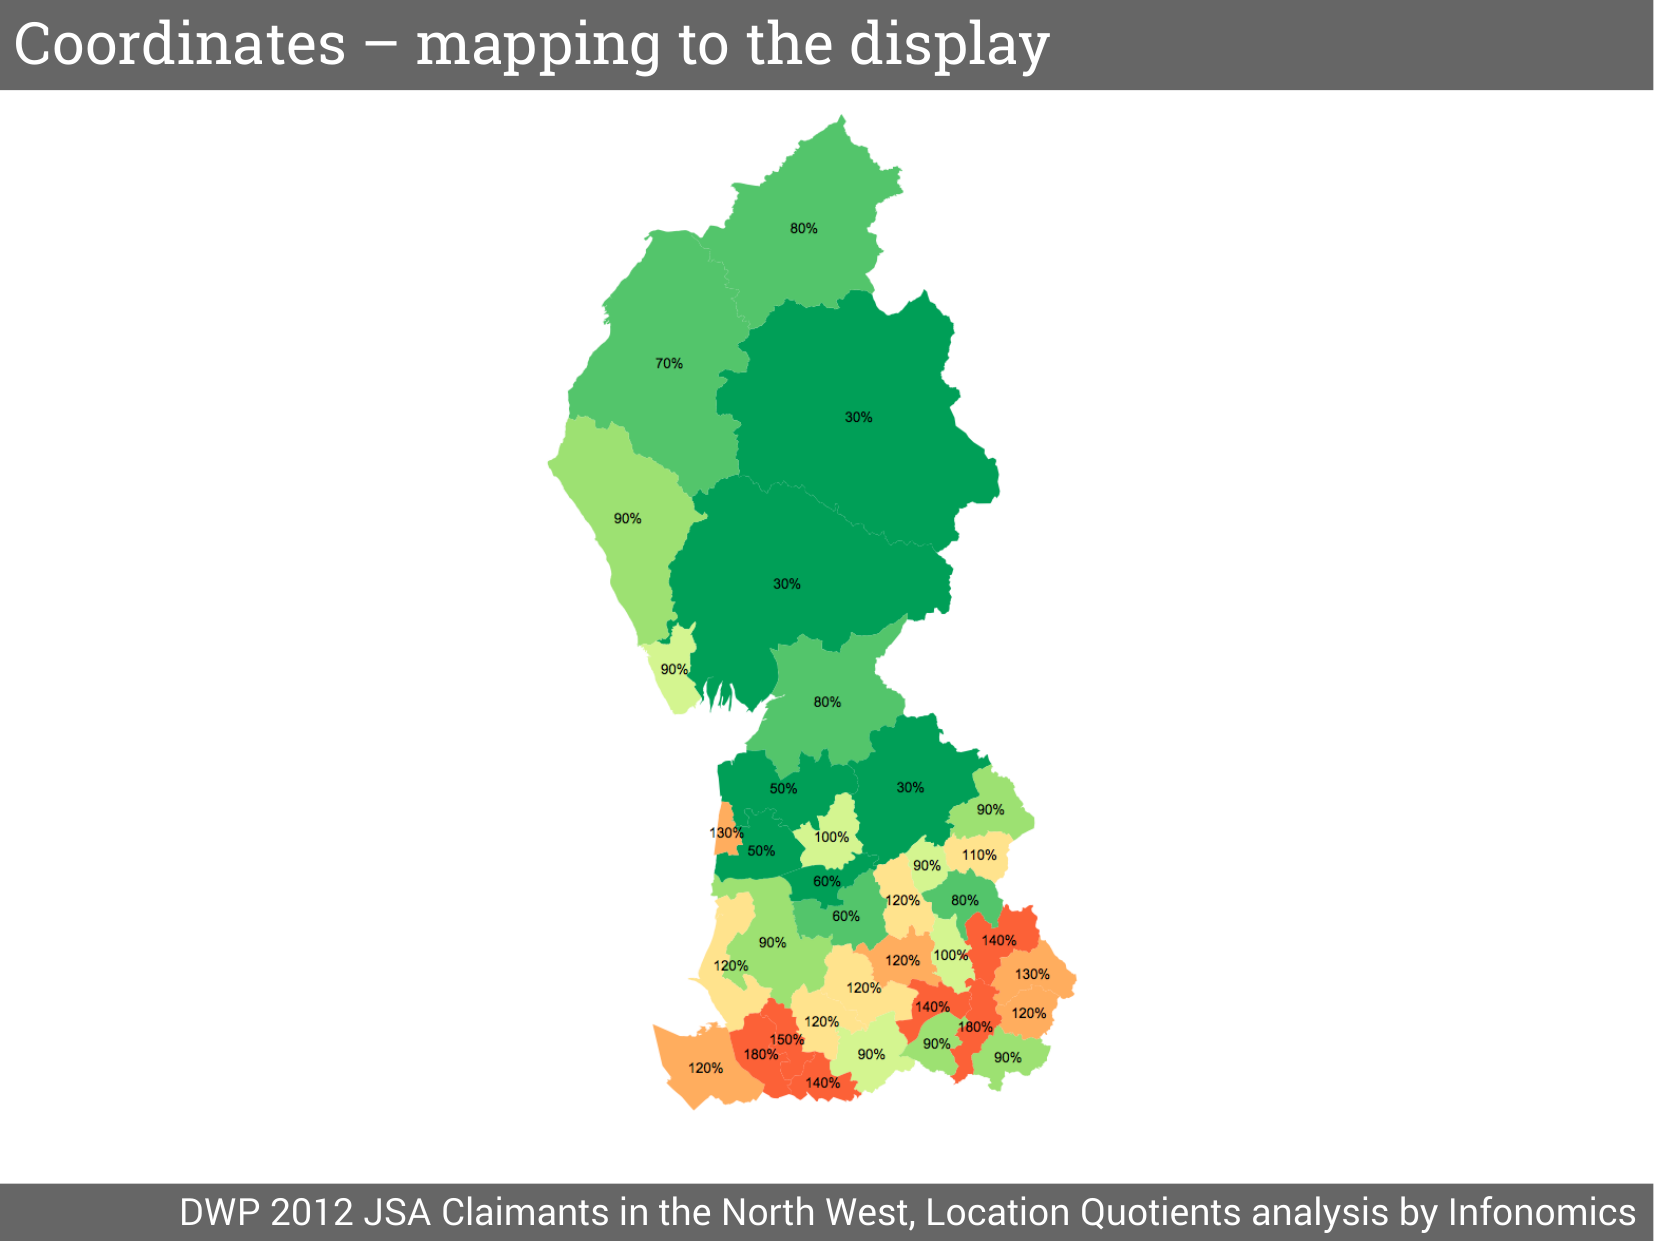

Coordinates – mapping to the display
DWP 2012 JSA Claimants in the North West, Location Quotients analysis by Infonomics